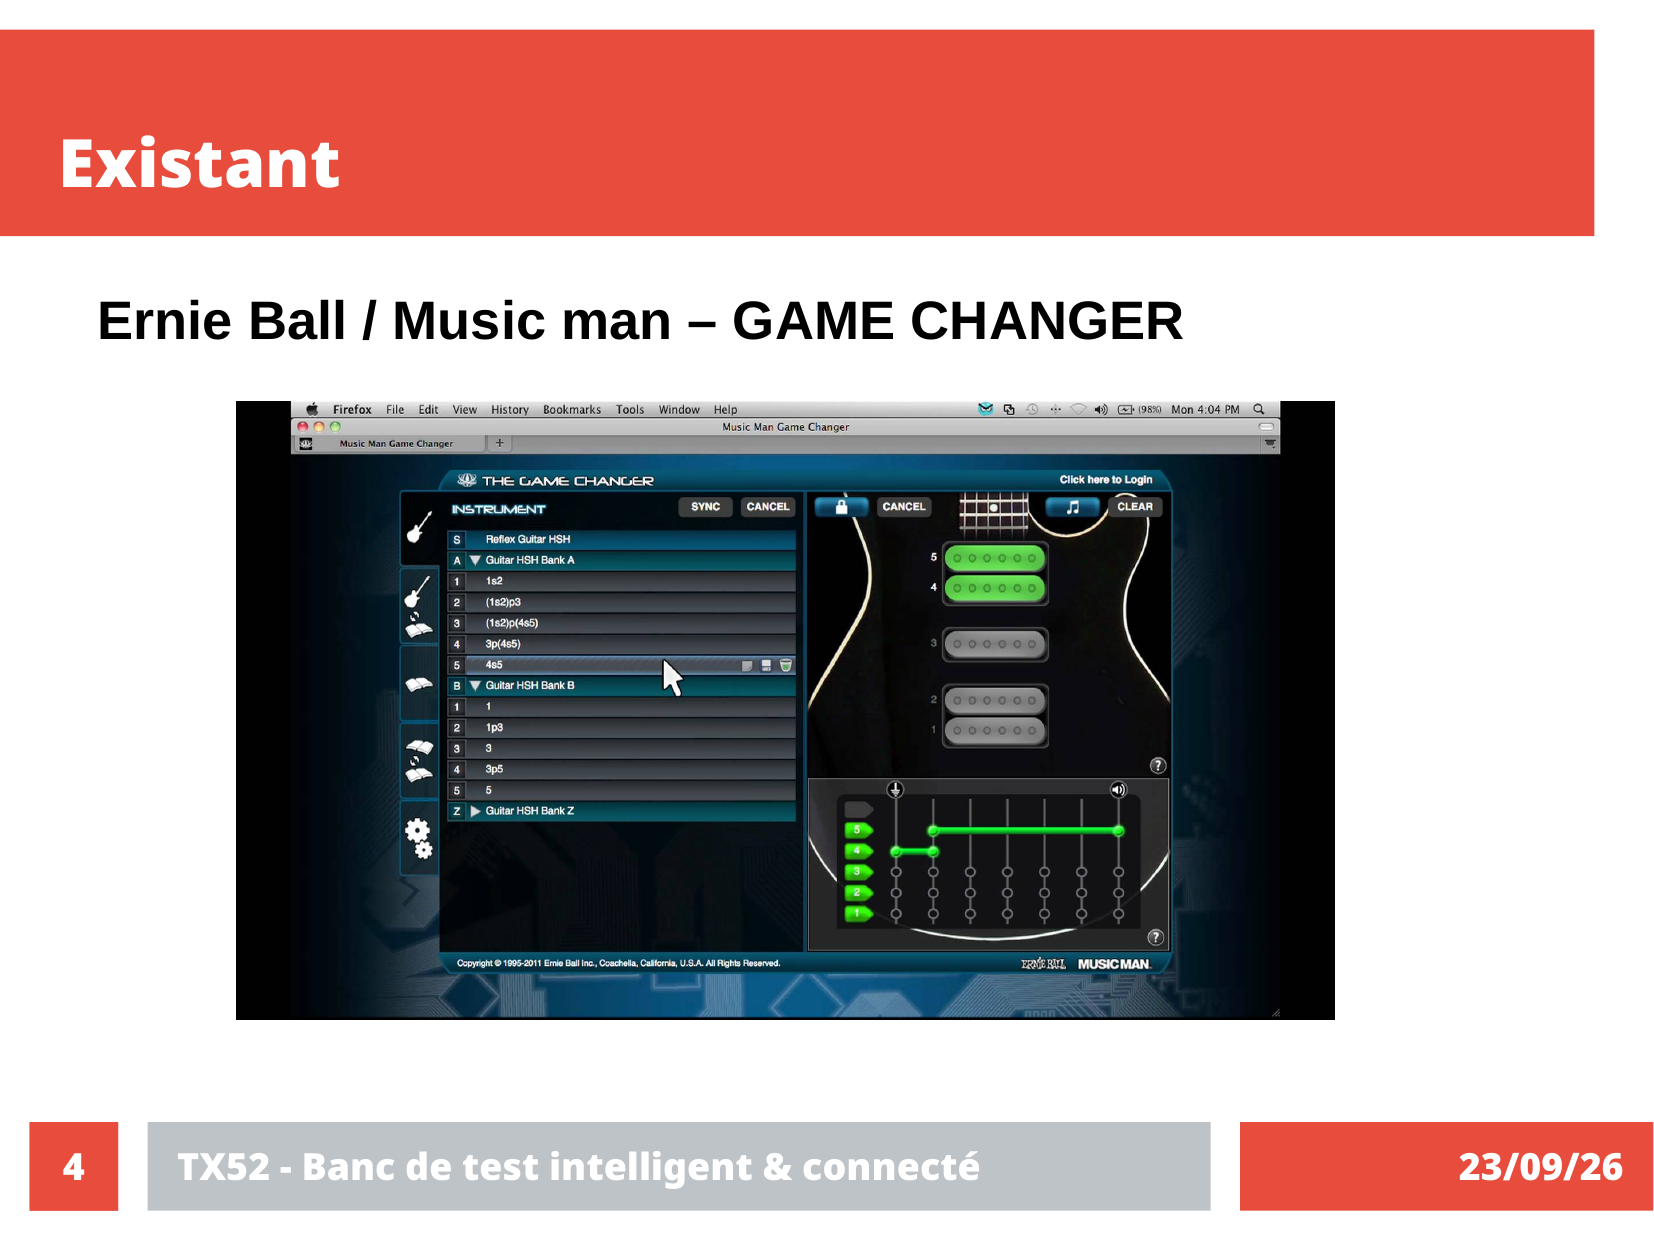

# Existant
Ernie Ball / Music man – GAME CHANGER
4
TX52 - Banc de test intelligent & connecté